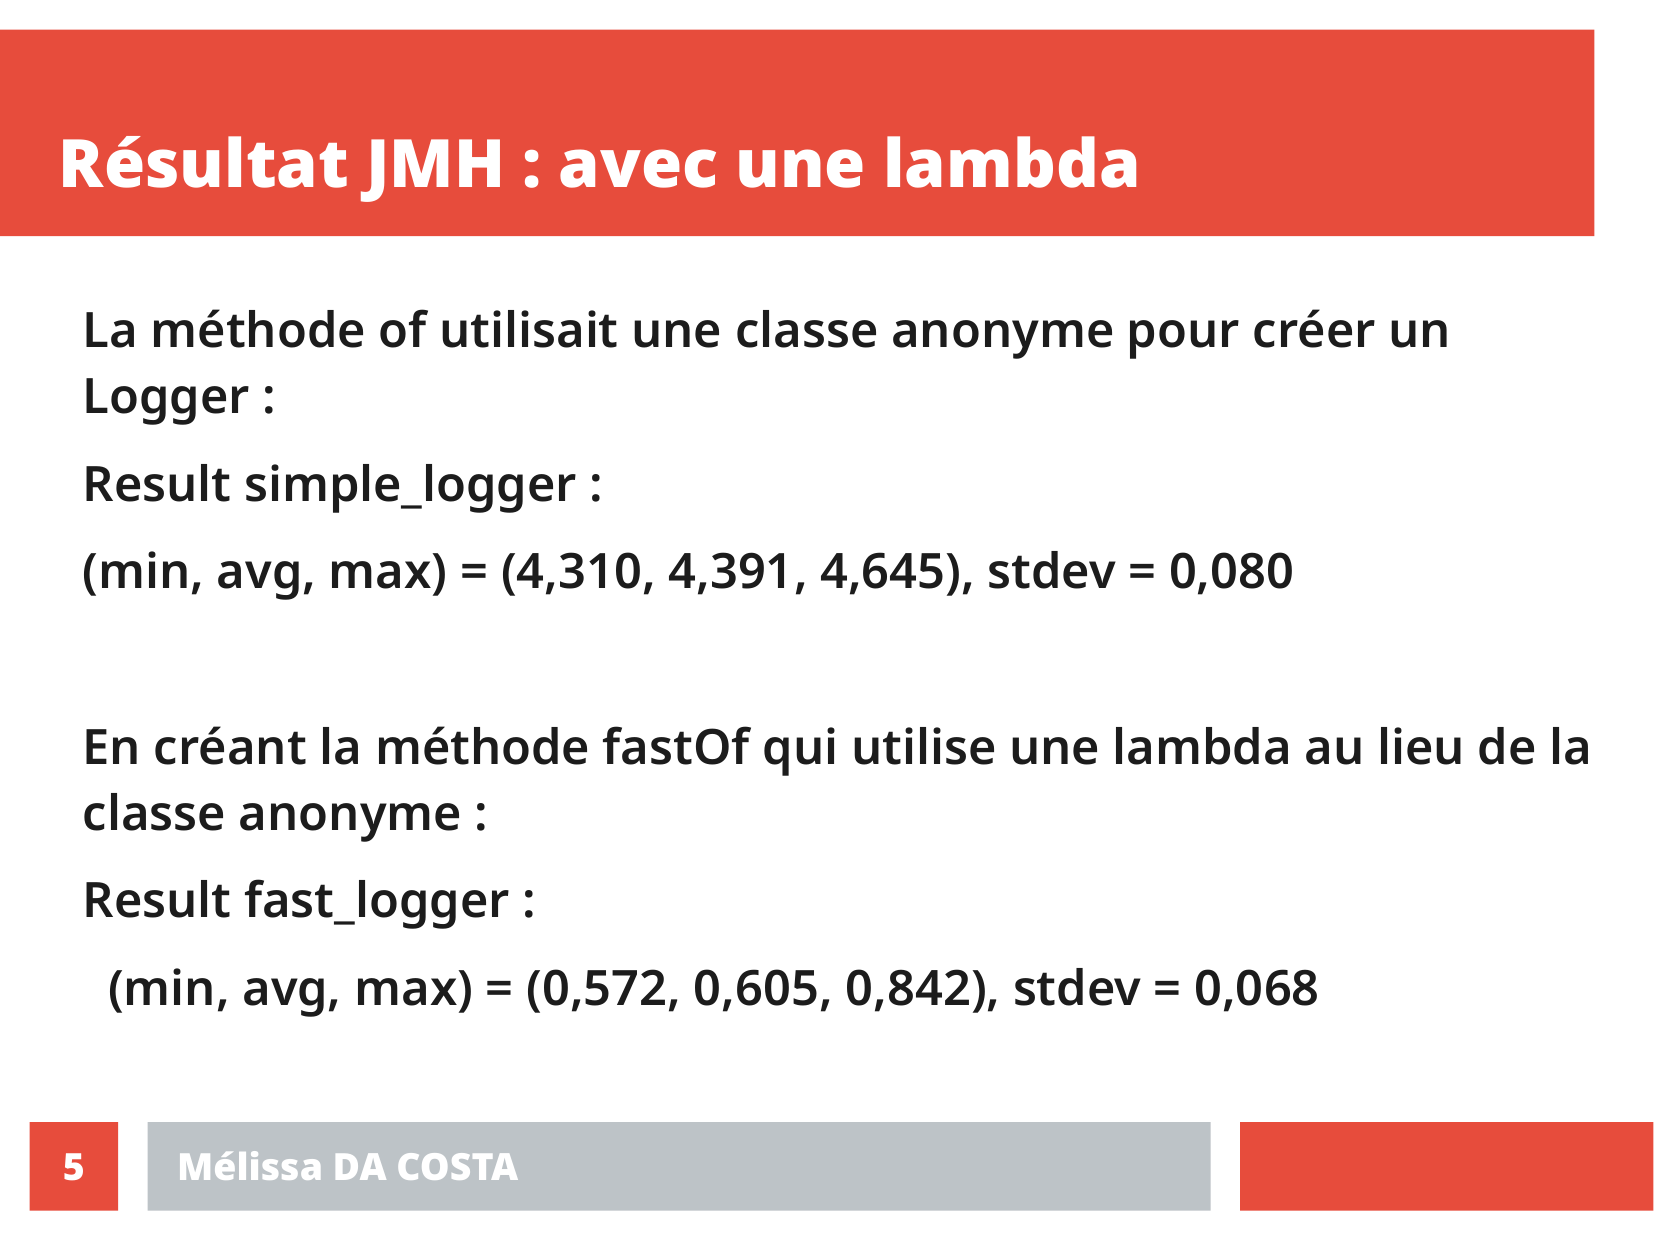

# Résultat JMH : avec une lambda
La méthode of utilisait une classe anonyme pour créer un Logger :
Result simple_logger :
(min, avg, max) = (4,310, 4,391, 4,645), stdev = 0,080
En créant la méthode fastOf qui utilise une lambda au lieu de la classe anonyme :
Result fast_logger :
 (min, avg, max) = (0,572, 0,605, 0,842), stdev = 0,068
5
Mélissa DA COSTA